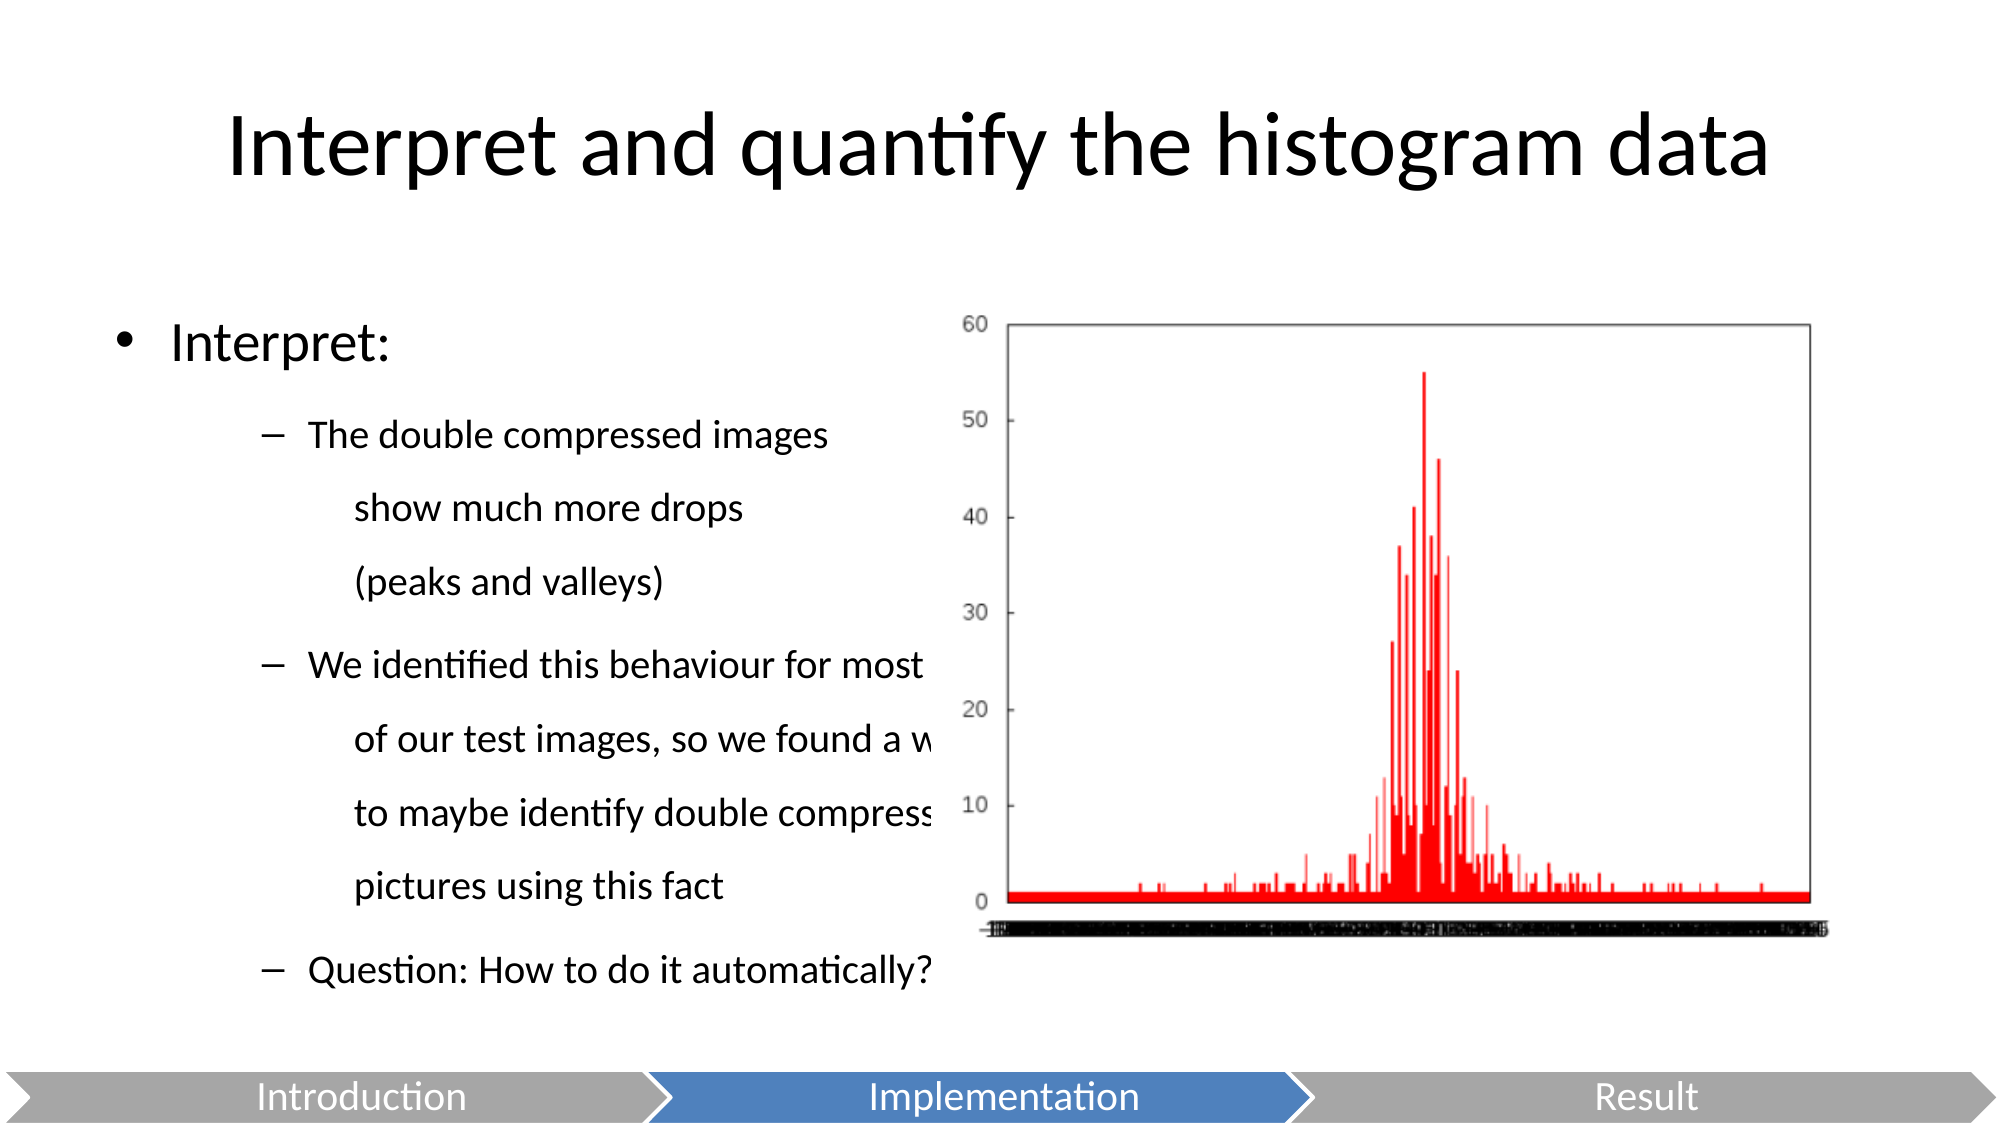

# Interpret and quantify the histogram data
Interpret:
The double compressed images
show much more drops
(peaks and valleys)
We identified this behaviour for most
of our test images, so we found a way
to maybe identify double compressed
pictures using this fact
Question: How to do it automatically?
Introduction
Implementation
Result